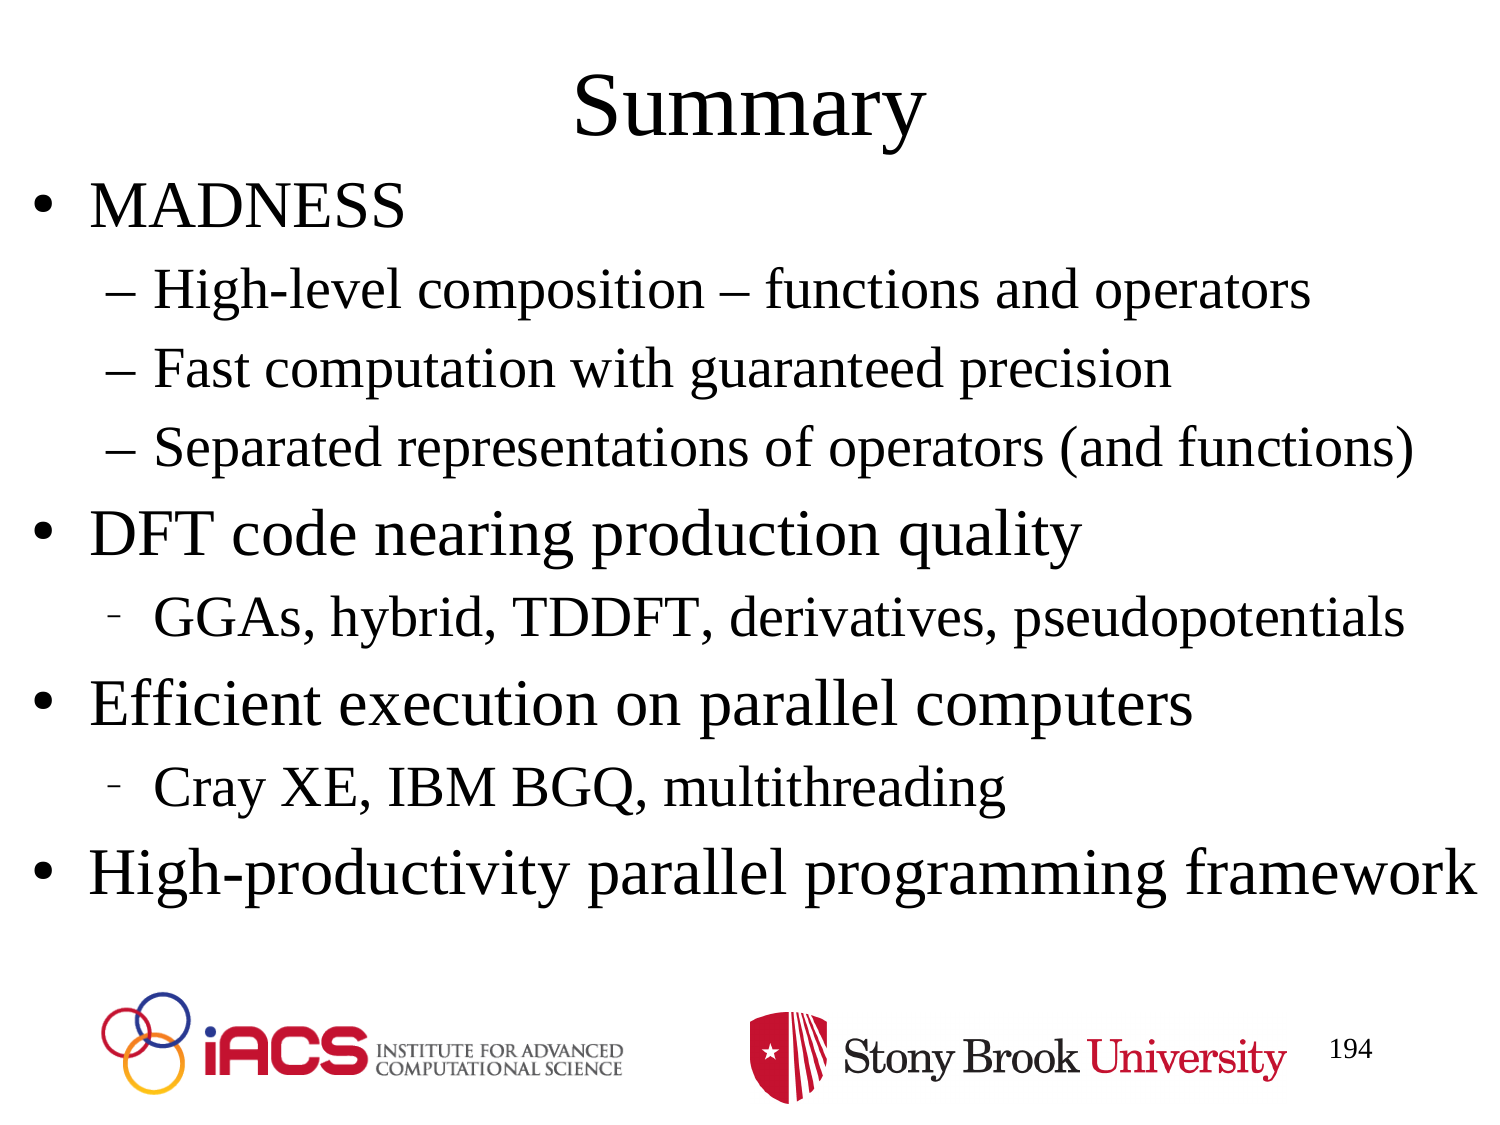

# Summary
MADNESS
High-level composition – functions and operators
Fast computation with guaranteed precision
Separated representations of operators (and functions)
DFT code nearing production quality
GGAs, hybrid, TDDFT, derivatives, pseudopotentials
Efficient execution on parallel computers
Cray XE, IBM BGQ, multithreading
 High-productivity parallel programming framework
194